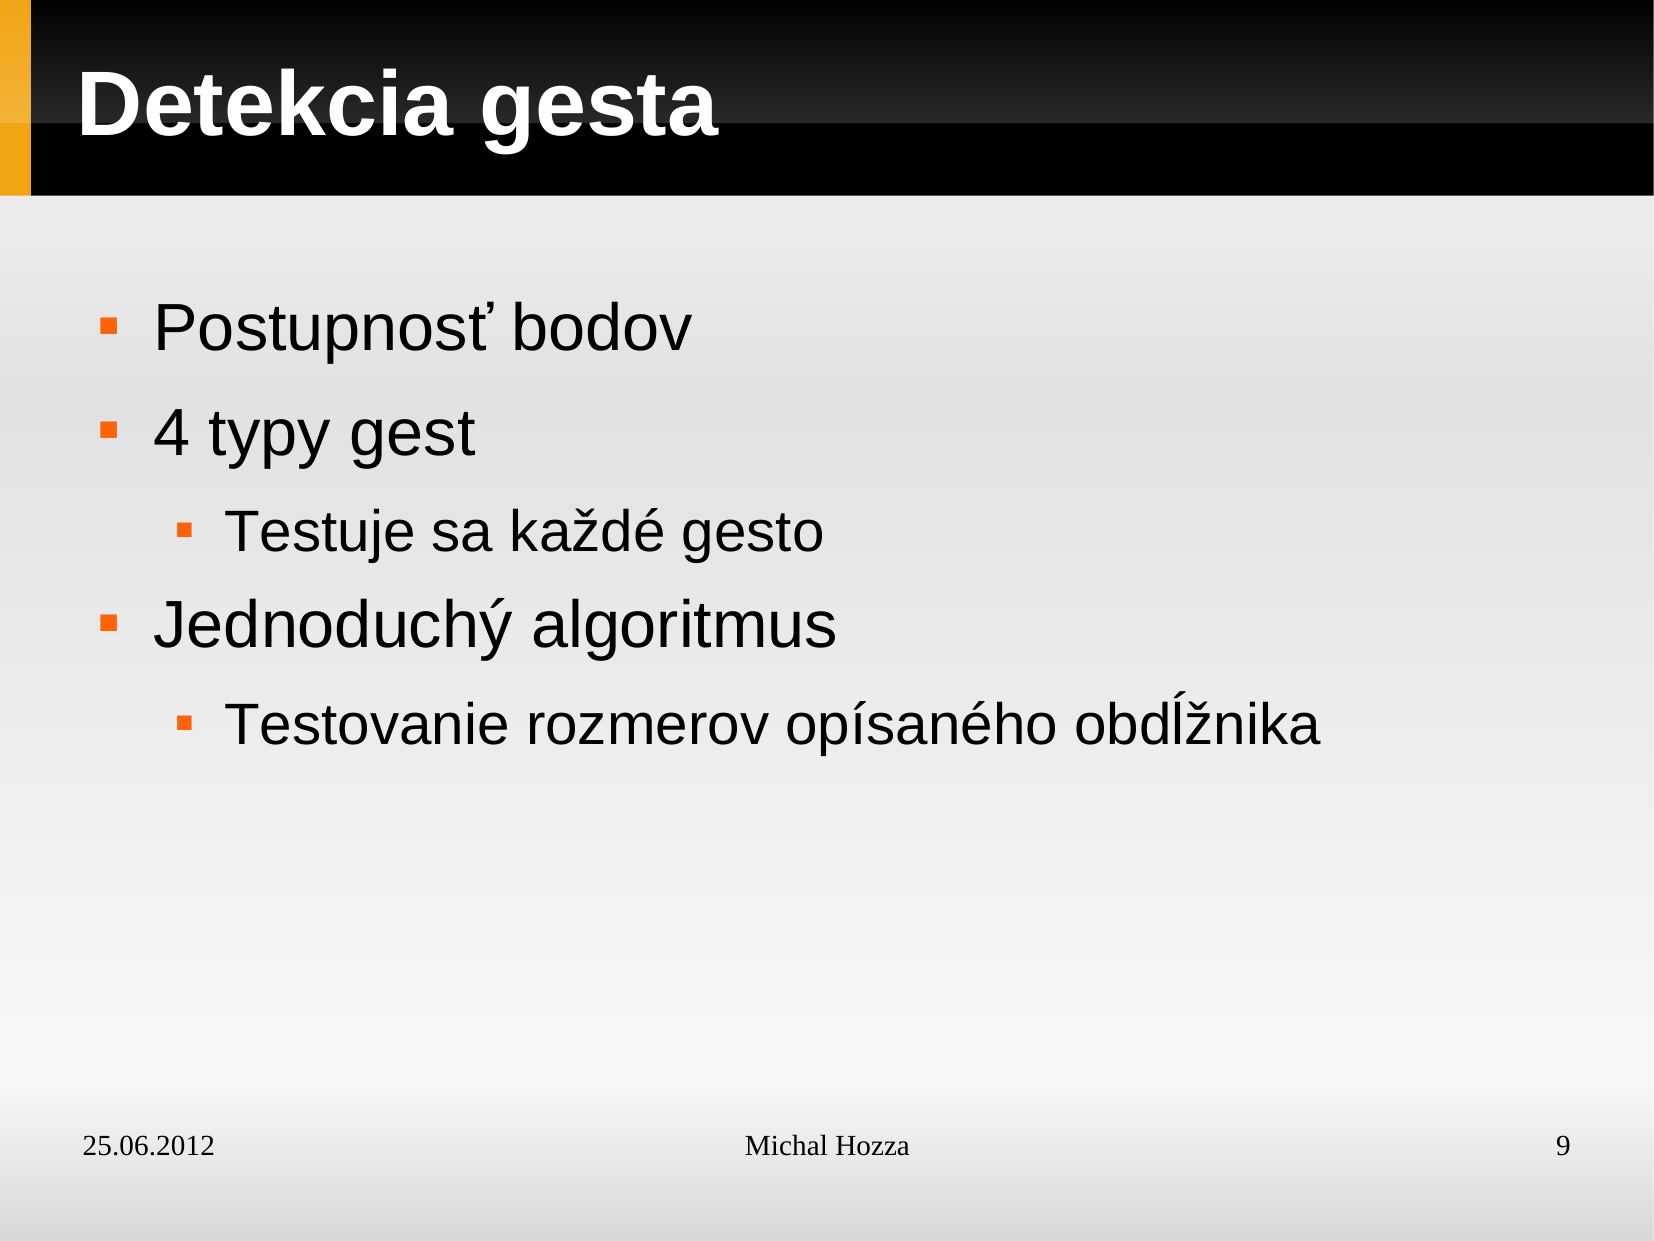

# Detekcia gesta
Postupnosť bodov
4 typy gest
Testuje sa každé gesto
Jednoduchý algoritmus
Testovanie rozmerov opísaného obdĺžnika
25.06.2012
Michal Hozza
9